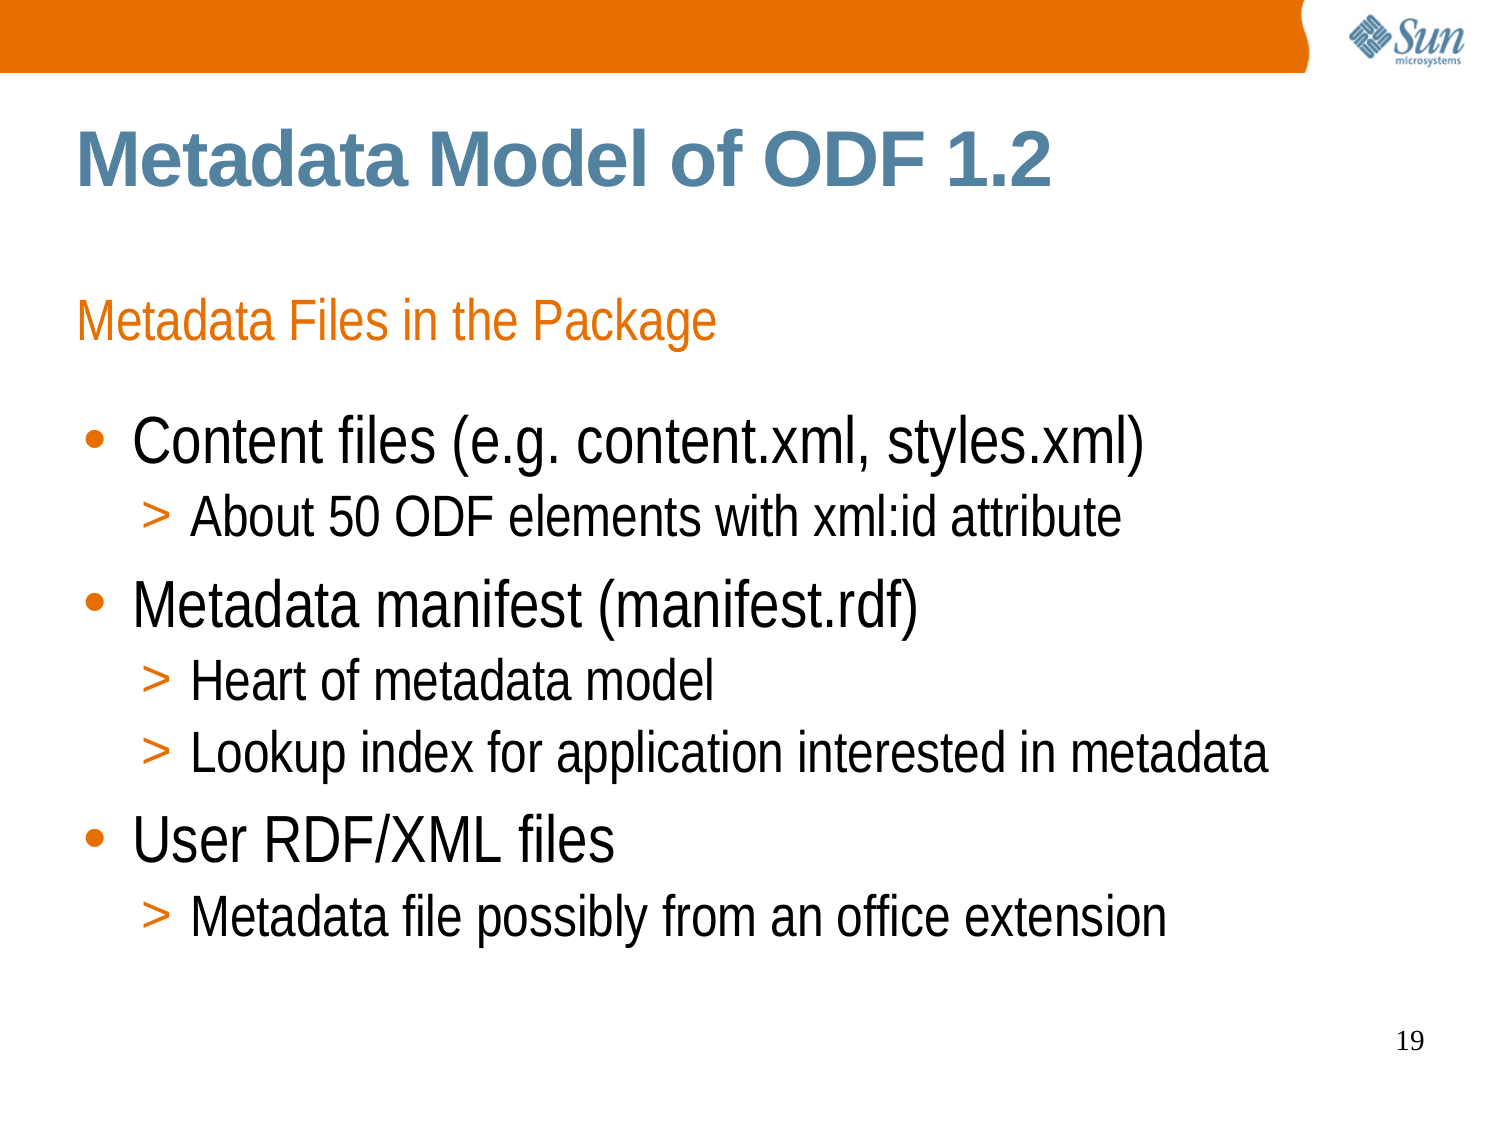

# Metadata Model of ODF 1.2
Metadata Files in the Package
Content files (e.g. content.xml, styles.xml)
About 50 ODF elements with xml:id attribute
Metadata manifest (manifest.rdf)
Heart of metadata model
Lookup index for application interested in metadata
User RDF/XML files
Metadata file possibly from an office extension
19